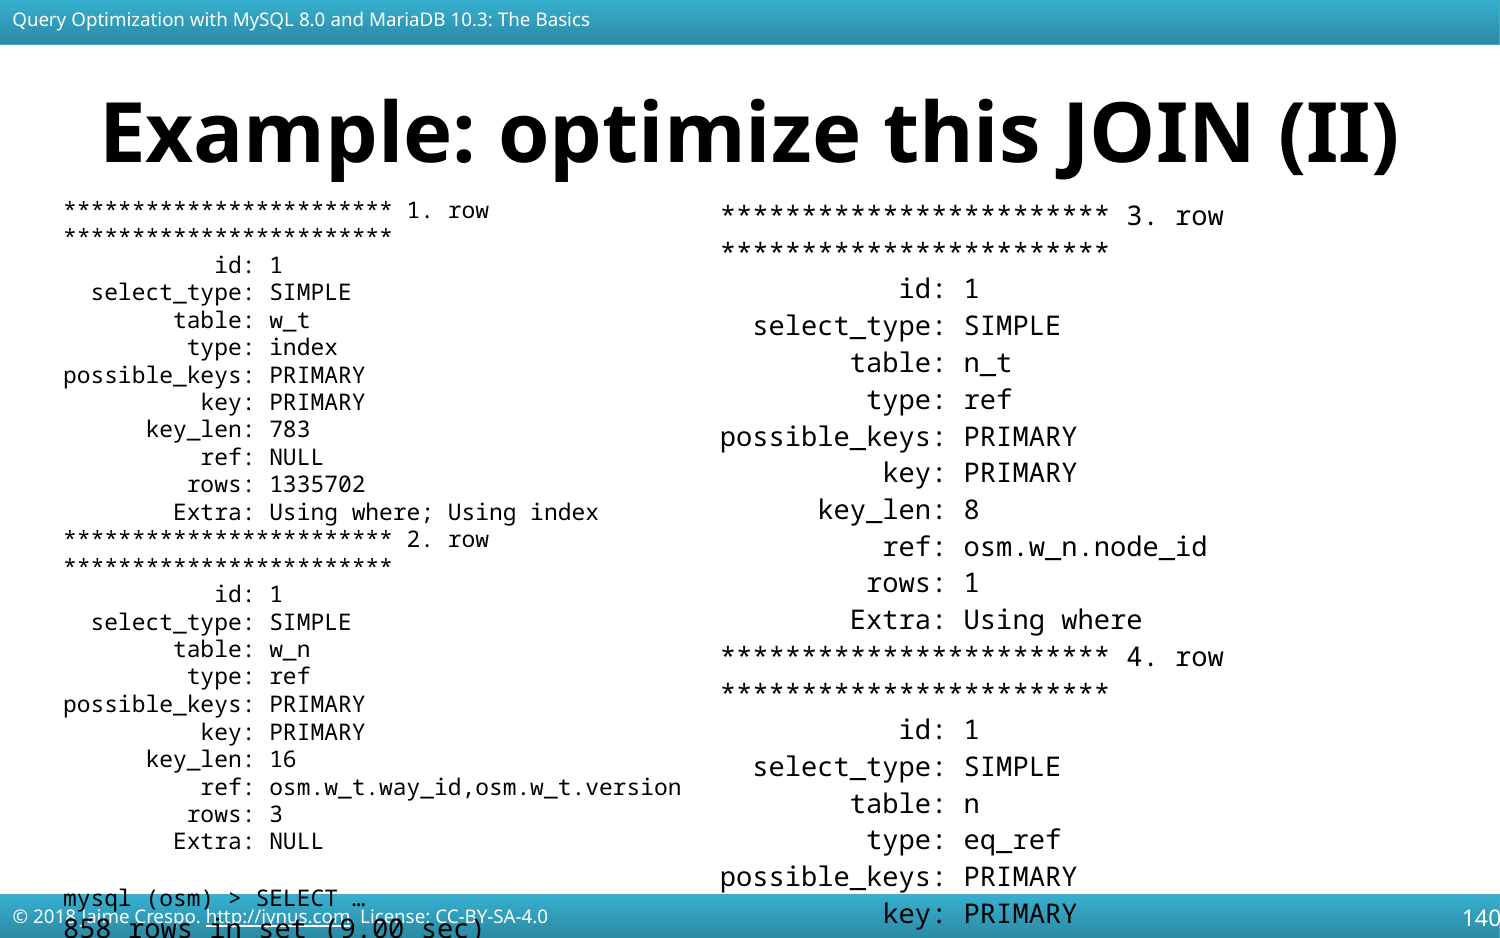

# Example: optimize this JOIN (II)
************************ 3. row ************************
 id: 1
 select_type: SIMPLE
 table: n_t
 type: ref
possible_keys: PRIMARY
 key: PRIMARY
 key_len: 8
 ref: osm.w_n.node_id
 rows: 1
 Extra: Using where
************************ 4. row ************************
 id: 1
 select_type: SIMPLE
 table: n
 type: eq_ref
possible_keys: PRIMARY
 key: PRIMARY
 key_len: 16
 ref: osm.w_n.node_id,osm.n_t.version
 rows: 1
 Extra: Using index
4 rows in set (0.01 sec)
************************ 1. row ************************
 id: 1
 select_type: SIMPLE
 table: w_t
 type: index
possible_keys: PRIMARY
 key: PRIMARY
 key_len: 783
 ref: NULL
 rows: 1335702
 Extra: Using where; Using index
************************ 2. row ************************
 id: 1
 select_type: SIMPLE
 table: w_n
 type: ref
possible_keys: PRIMARY
 key: PRIMARY
 key_len: 16
 ref: osm.w_t.way_id,osm.w_t.version
 rows: 3
 Extra: NULL
mysql (osm) > SELECT …
858 rows in set (9.00 sec)